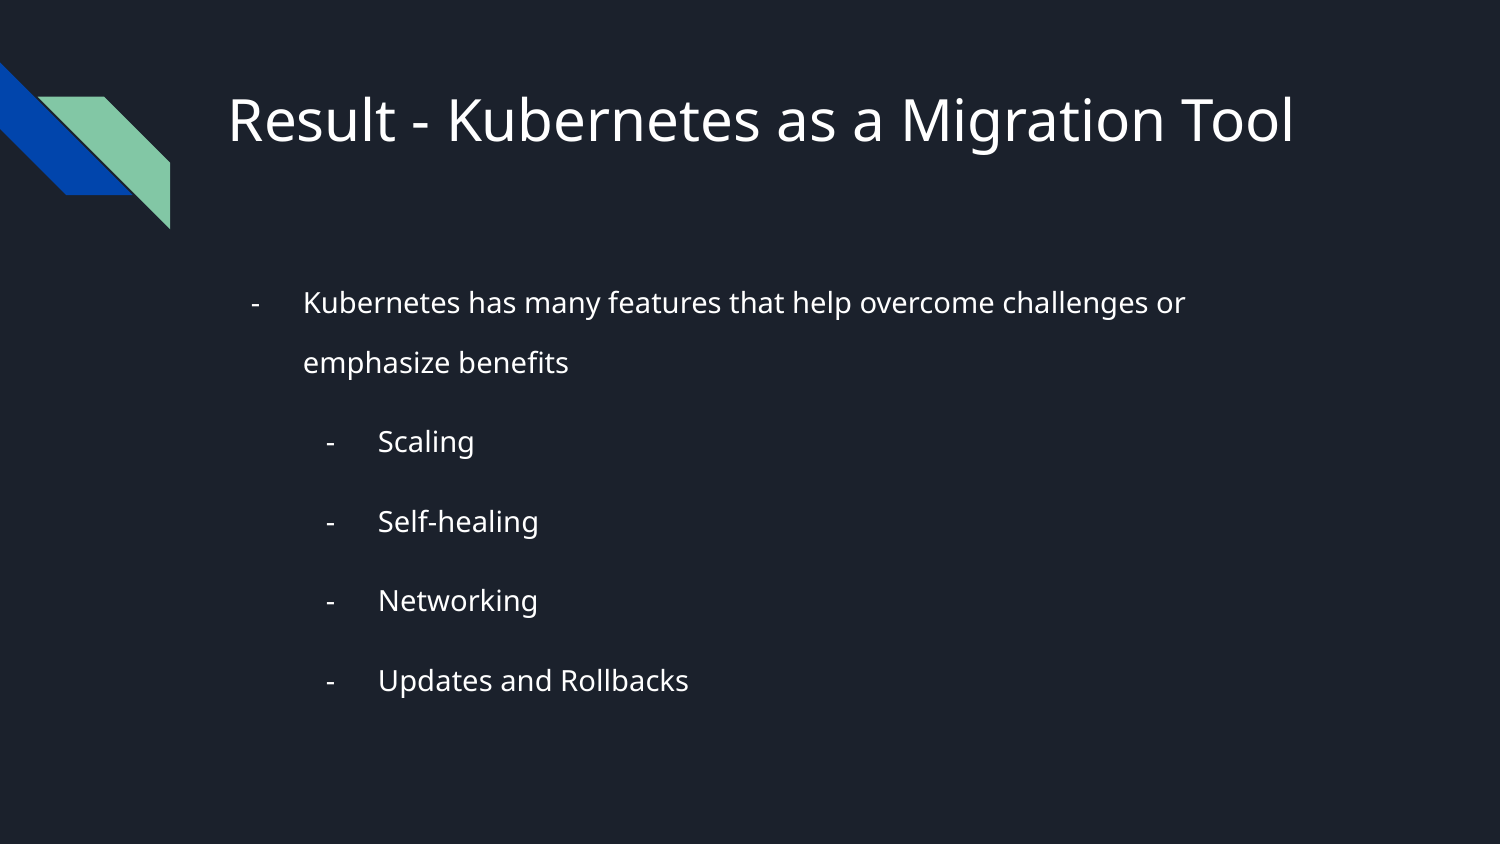

# Result - Kubernetes as a Migration Tool
Kubernetes has many features that help overcome challenges or emphasize benefits
Scaling
Self-healing
Networking
Updates and Rollbacks